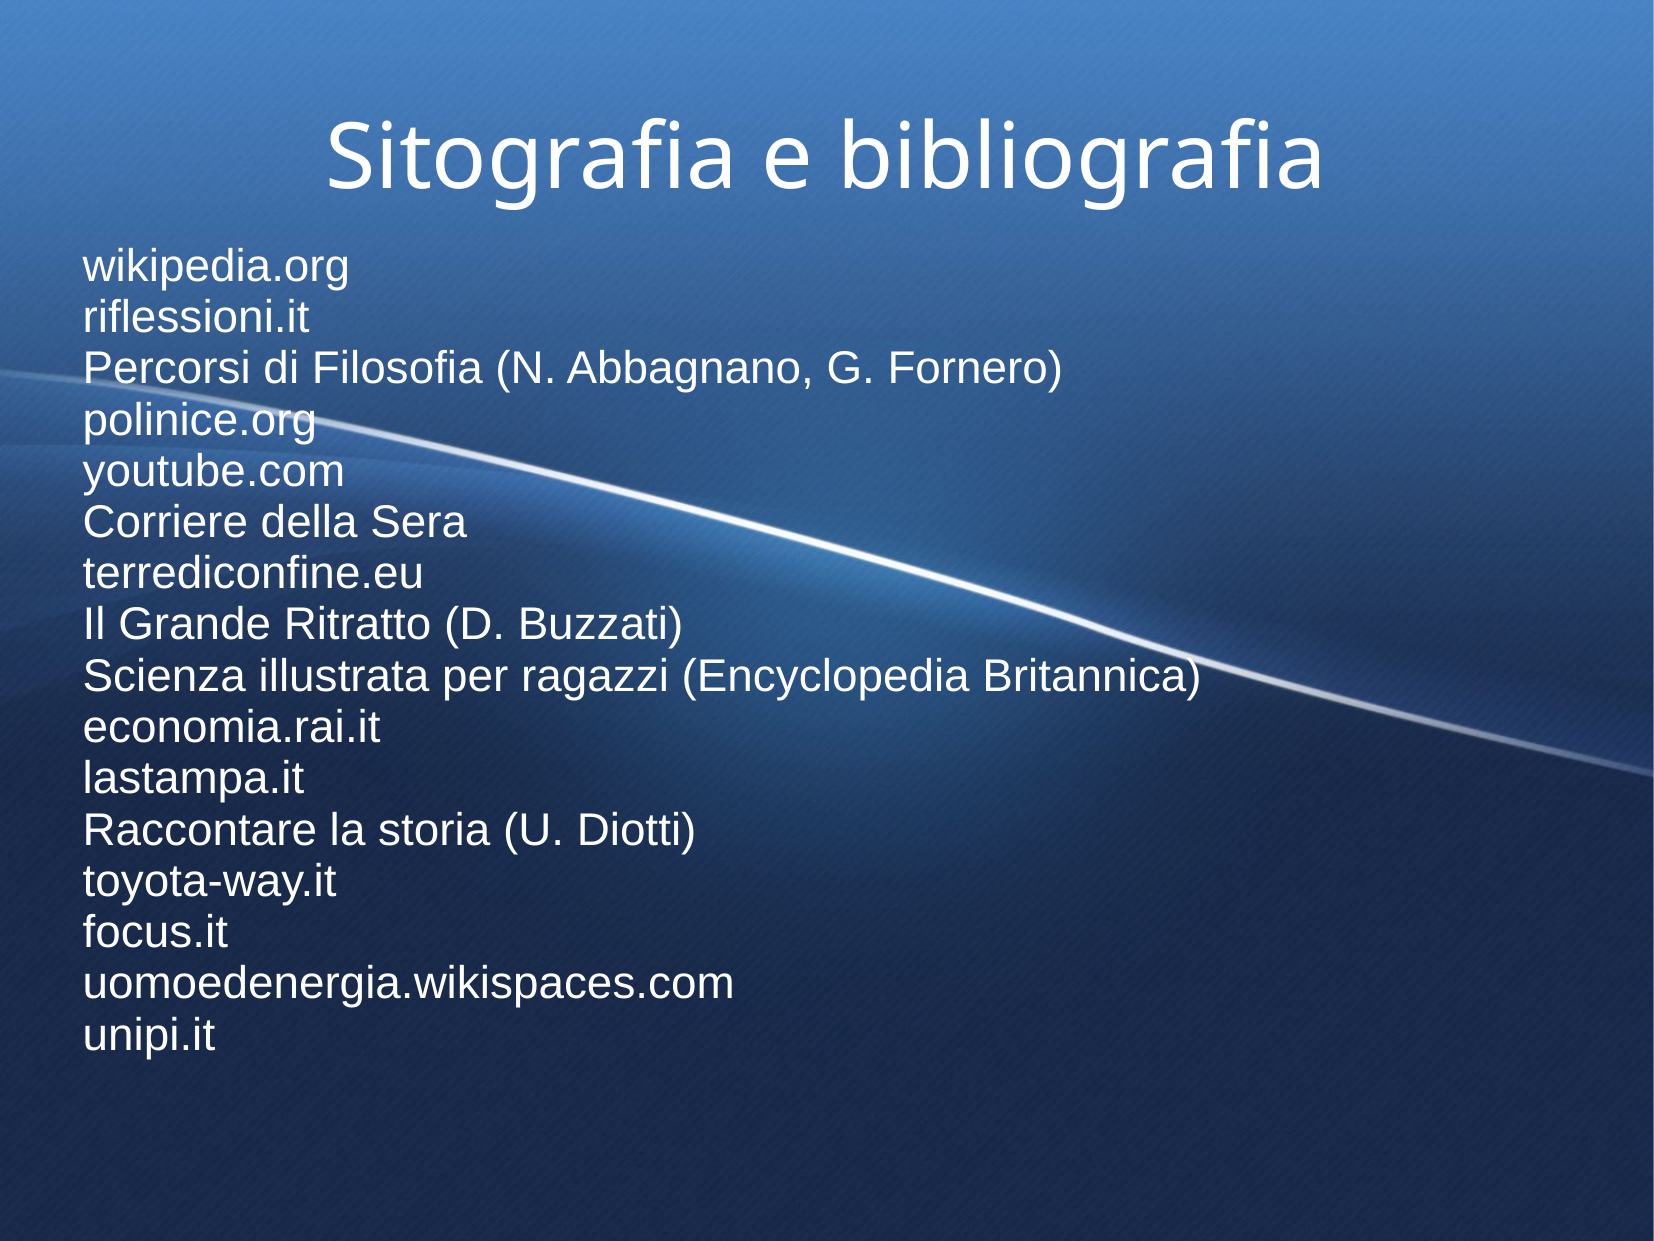

# Sitografia e bibliografia
wikipedia.org
riflessioni.it
Percorsi di Filosofia (N. Abbagnano, G. Fornero)
polinice.org
youtube.com
Corriere della Sera
terrediconfine.eu
Il Grande Ritratto (D. Buzzati)
Scienza illustrata per ragazzi (Encyclopedia Britannica)
economia.rai.it
lastampa.it
Raccontare la storia (U. Diotti)
toyota-way.it
focus.it
uomoedenergia.wikispaces.com
unipi.it